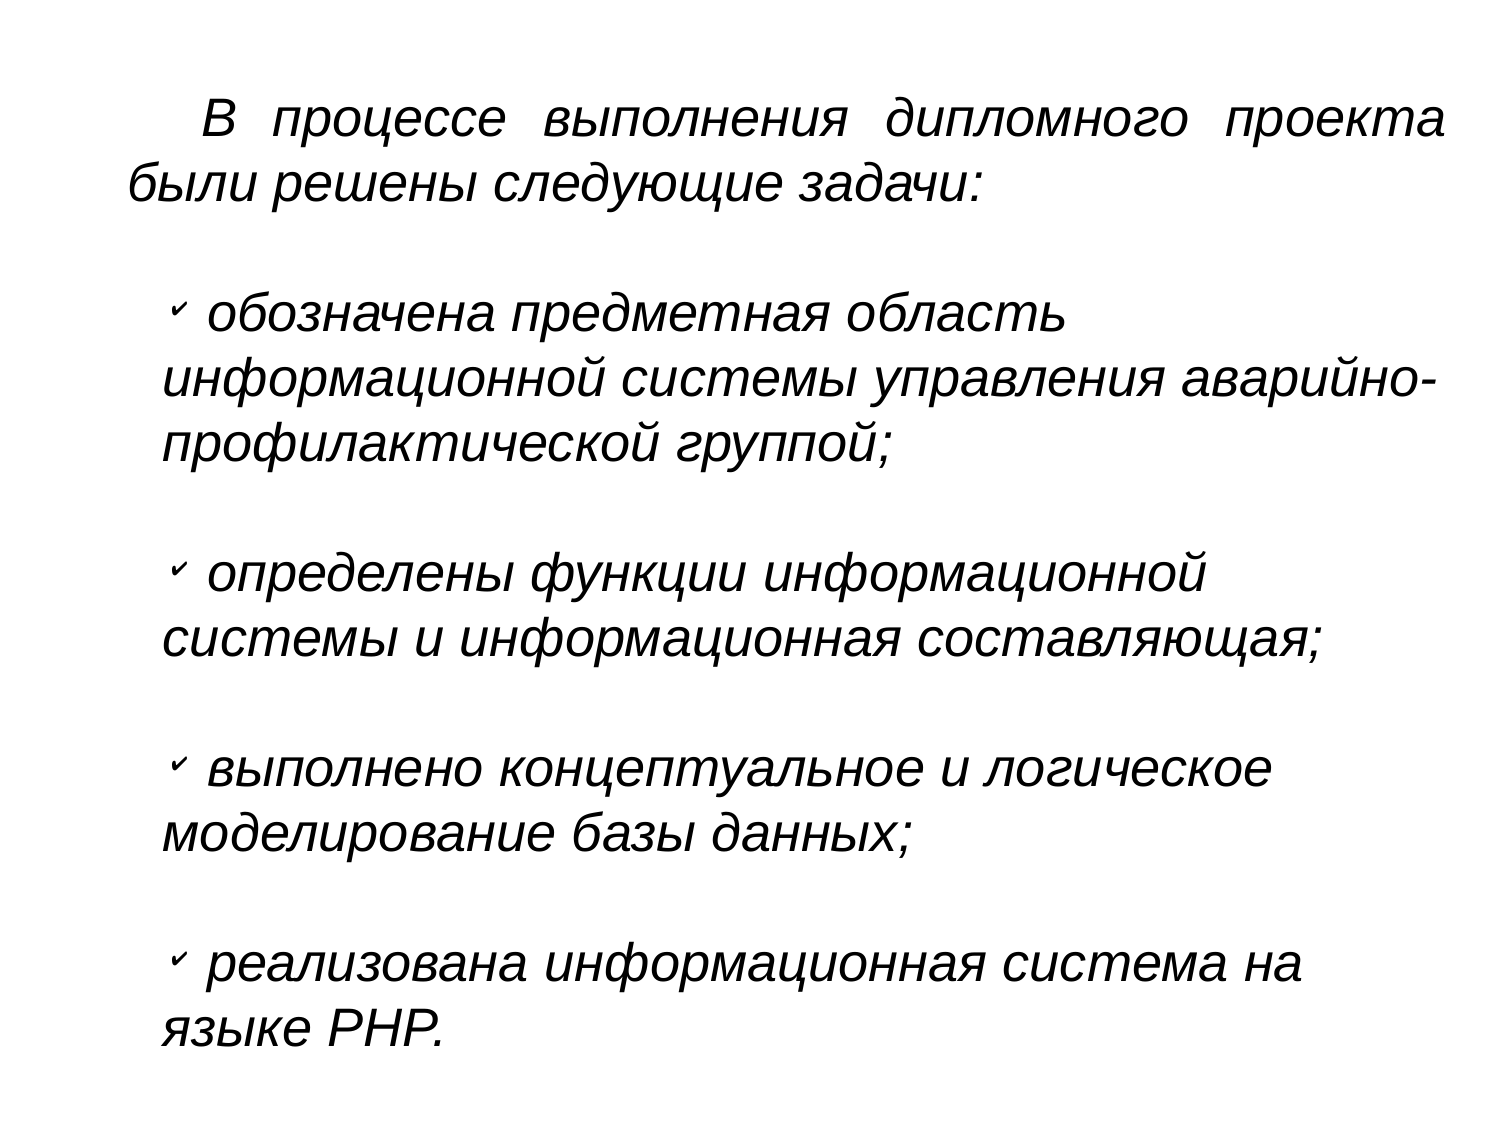

В процессе выполнения дипломного проекта были решены следующие задачи:
обозначена предметная область информационной системы управления аварийно-профилактической группой;
определены функции информационной системы и информационная составляющая;
выполнено концептуальное и логическое моделирование базы данных;
реализована информационная система на языке PHP.